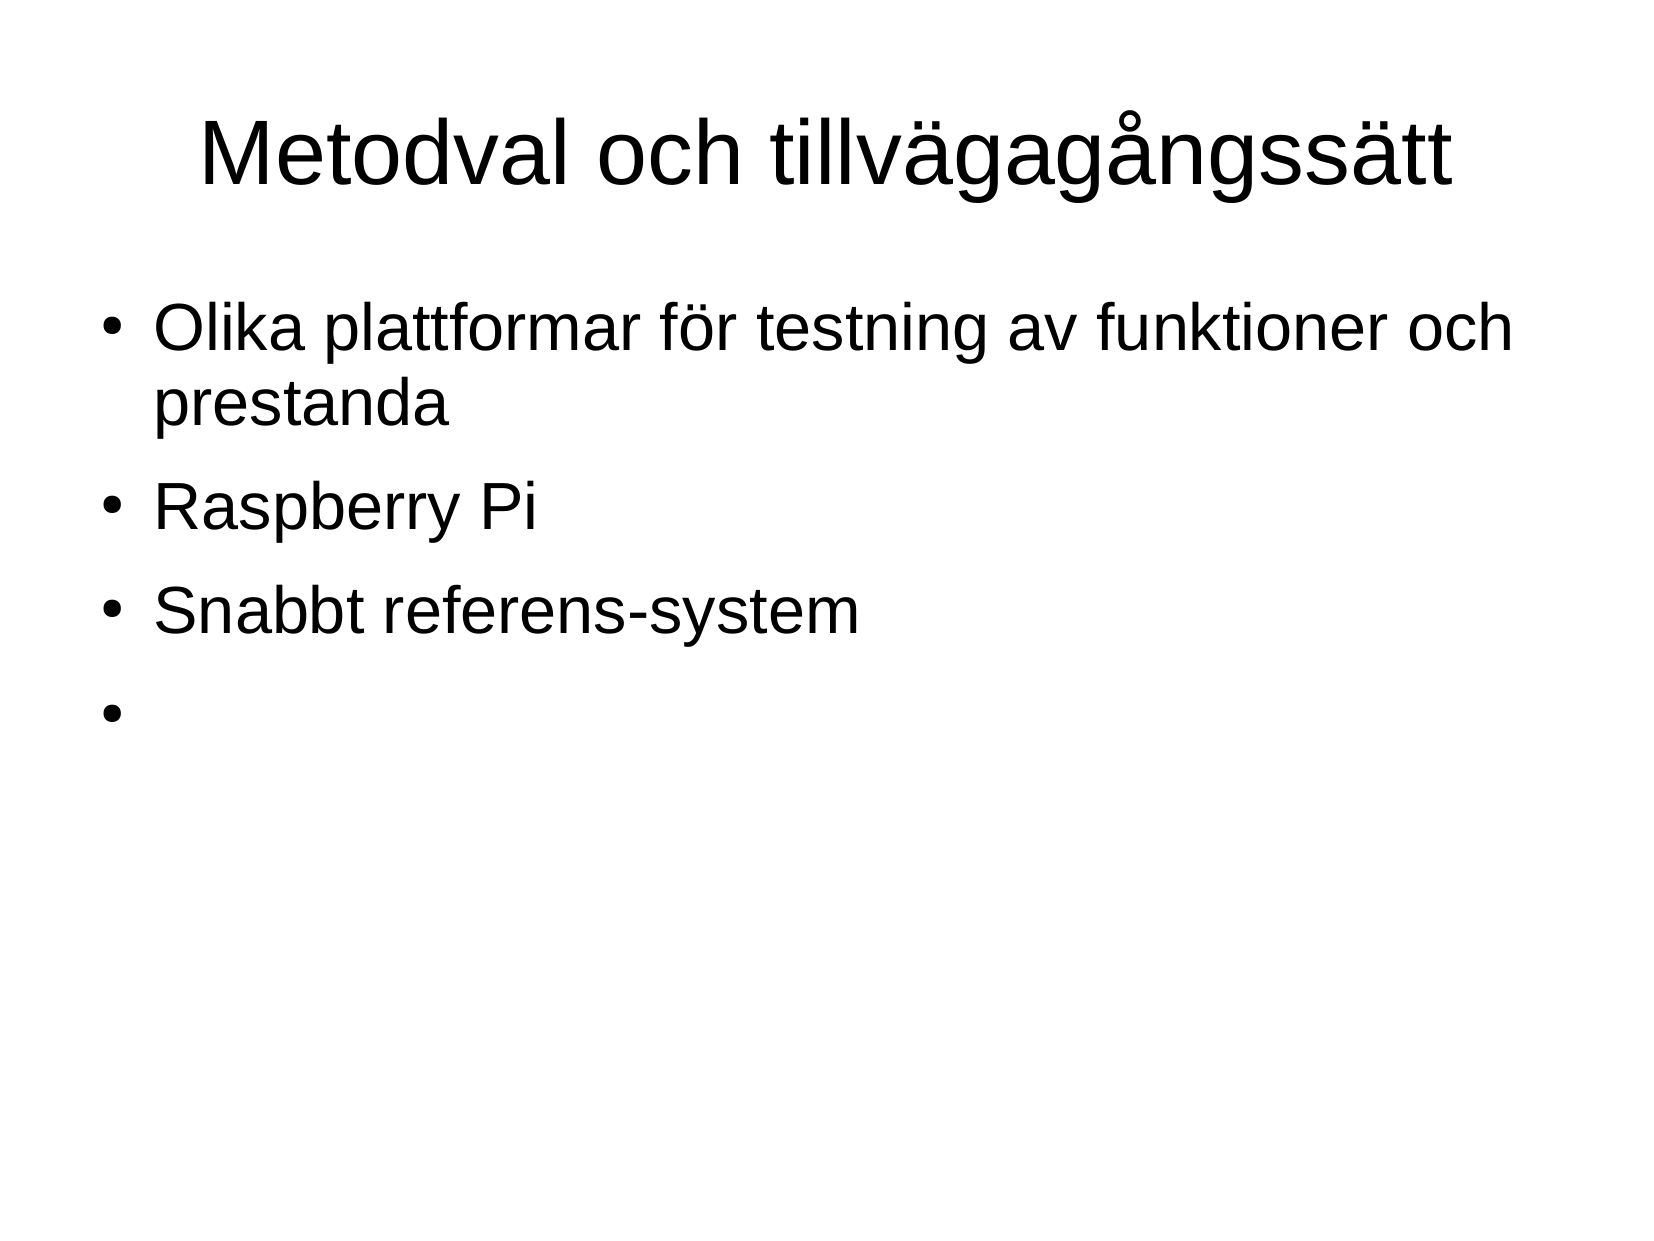

# Metodval och tillvägagångssätt
Olika plattformar för testning av funktioner och prestanda
Raspberry Pi
Snabbt referens-system